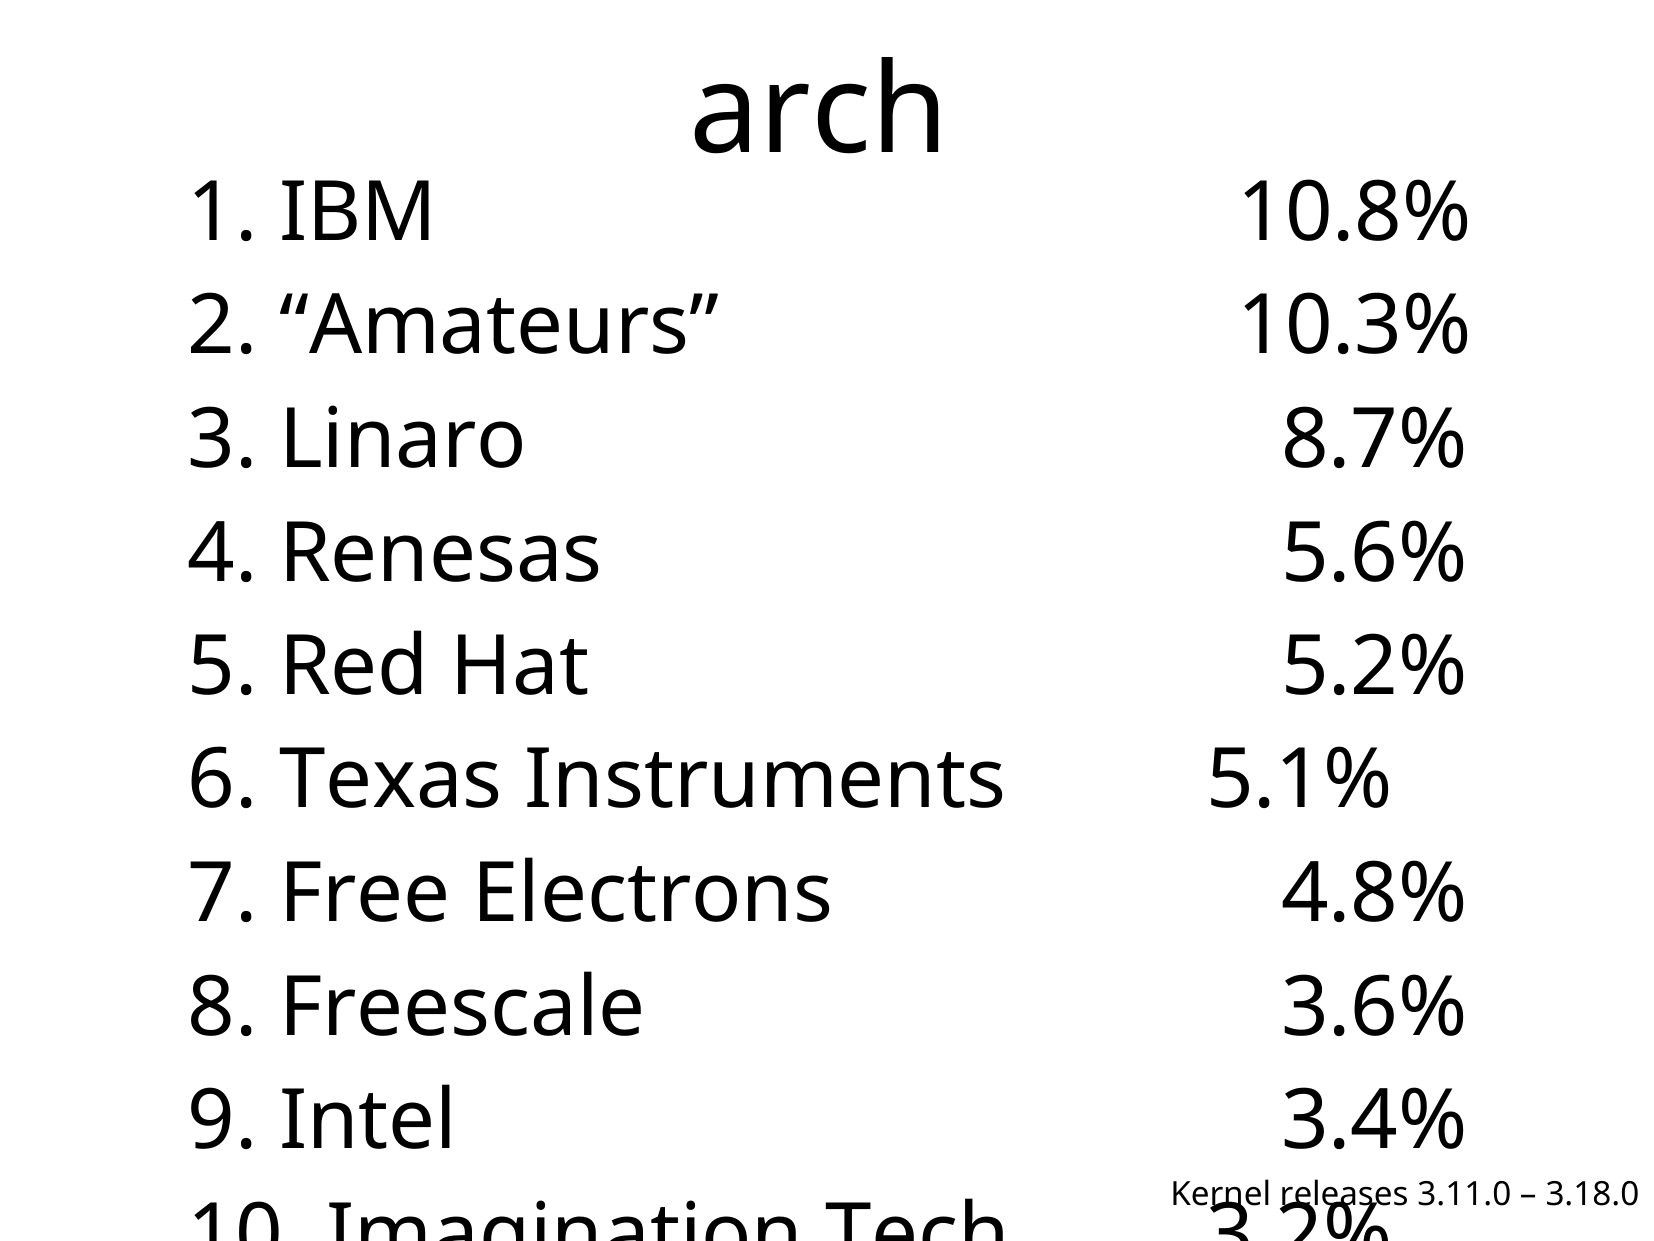

arch
1. IBM											10.8%
2. “Amateurs”							10.3%
3. Linaro										 8.7%
4. Renesas									 5.6%
5. Red Hat									 5.2%
6. Texas Instruments			 5.1%
7. Free Electrons						 4.8%
8. Freescale								 3.6%
9. Intel											 3.4%
10. Imagination Tech			 3.2%
Kernel releases 3.11.0 – 3.18.0